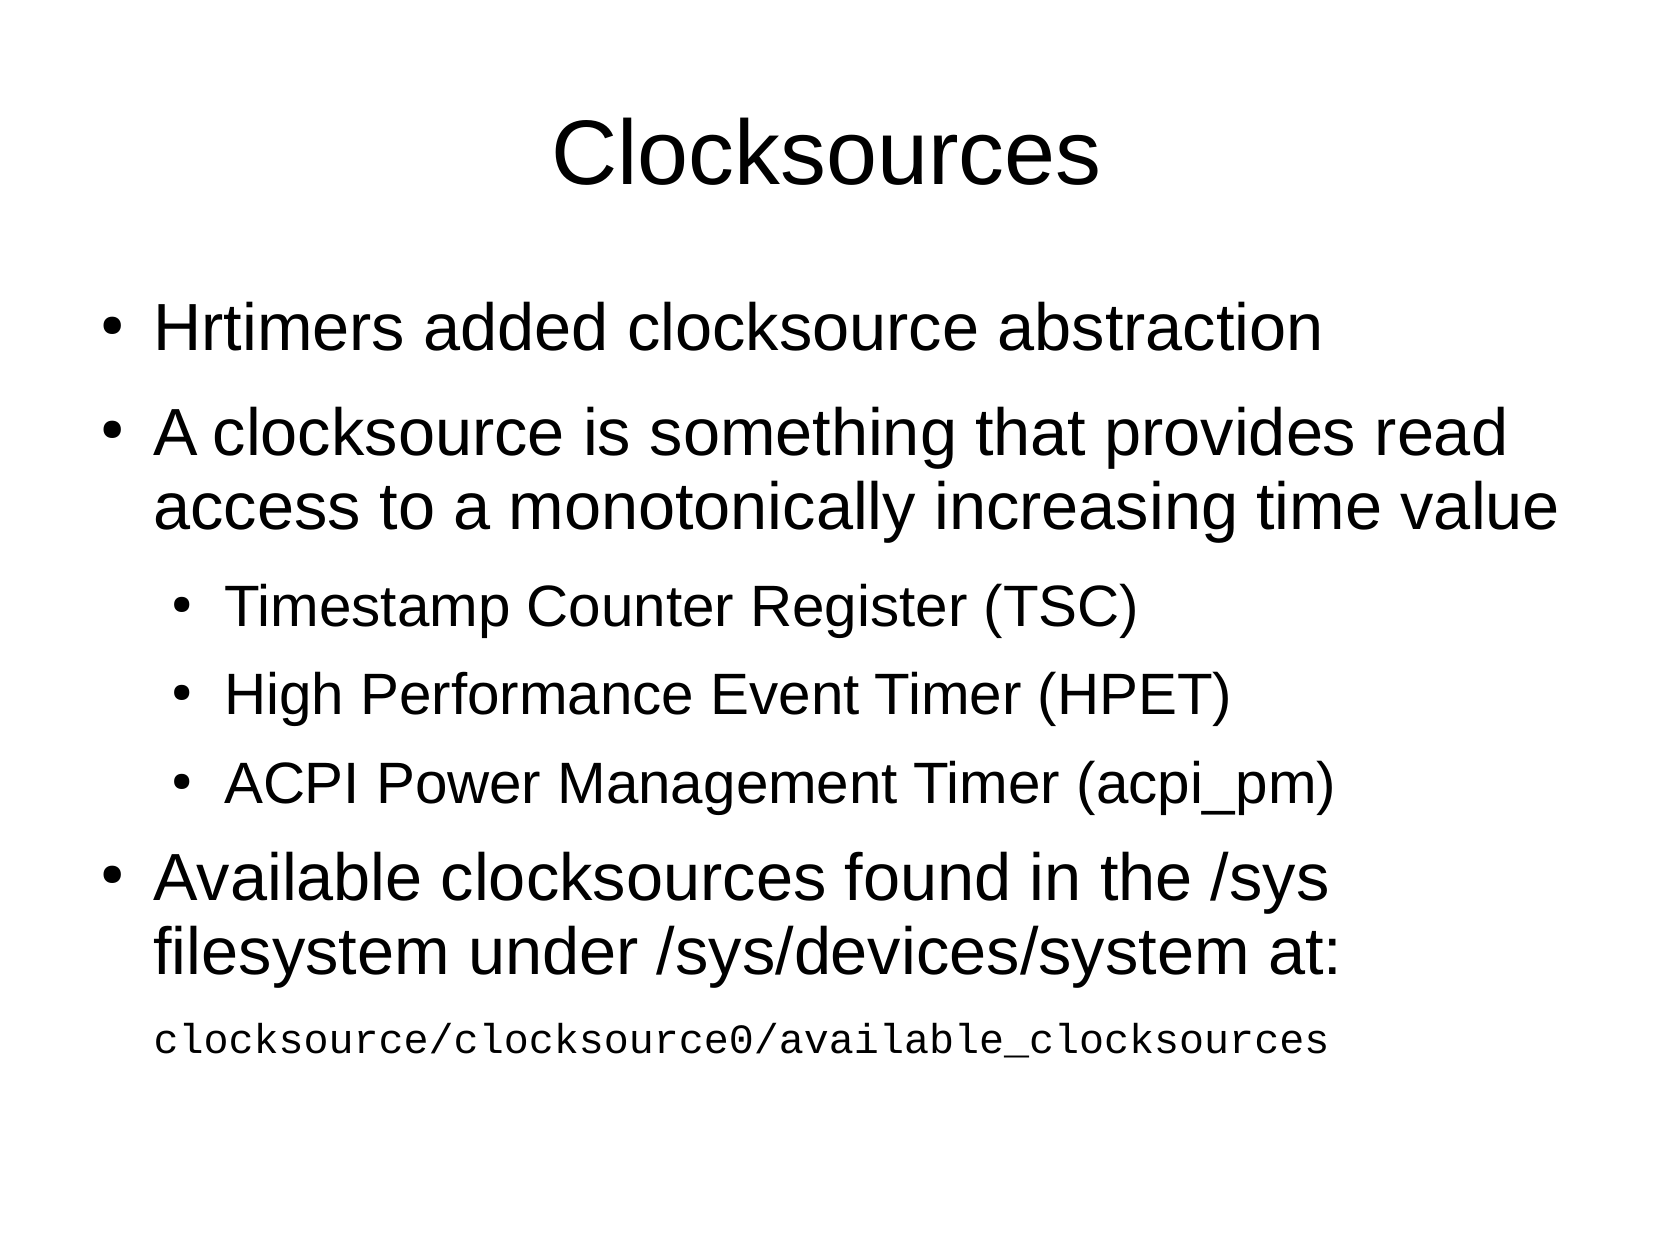

# Clocksources
Hrtimers added clocksource abstraction
A clocksource is something that provides read access to a monotonically increasing time value
Timestamp Counter Register (TSC)
High Performance Event Timer (HPET)
ACPI Power Management Timer (acpi_pm)
Available clocksources found in the /sys filesystem under /sys/devices/system at:
clocksource/clocksource0/available_clocksources